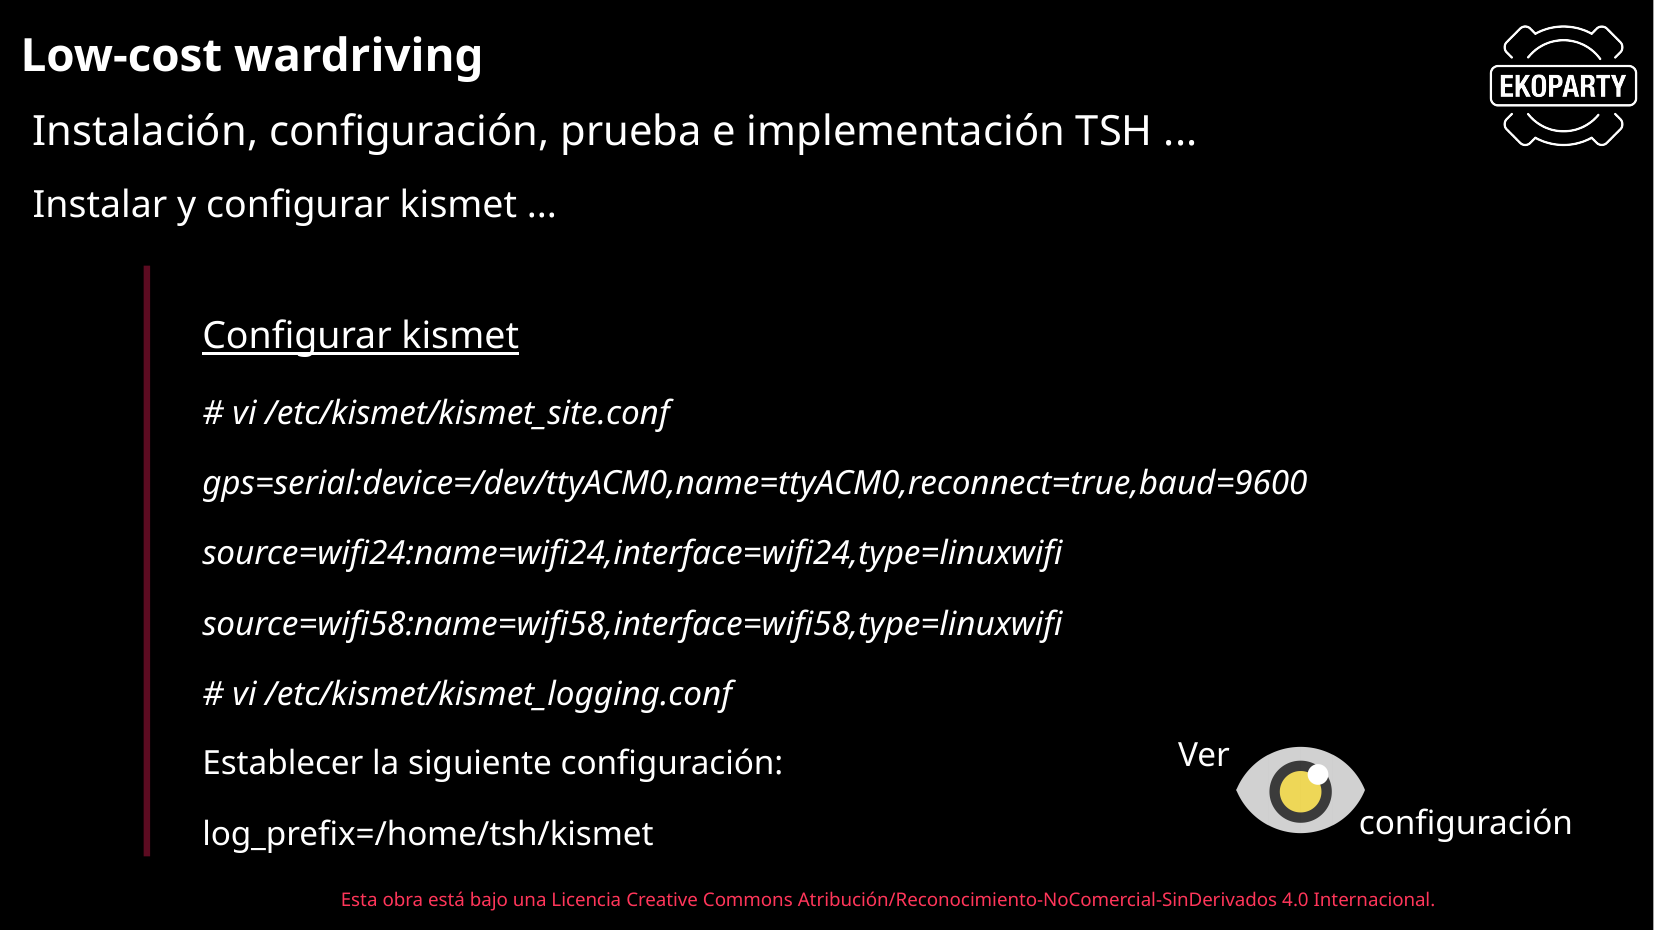

Low-cost wardriving
Instalación, configuración, prueba e implementación TSH ...
Instalar y configurar kismet ...
Configurar kismet
# vi /etc/kismet/kismet_site.conf
gps=serial:device=/dev/ttyACM0,name=ttyACM0,reconnect=true,baud=9600
source=wifi24:name=wifi24,interface=wifi24,type=linuxwifi
source=wifi58:name=wifi58,interface=wifi58,type=linuxwifi
# vi /etc/kismet/kismet_logging.conf
Establecer la siguiente configuración:
log_prefix=/home/tsh/kismet
Ver
configuración
Esta obra está bajo una Licencia Creative Commons Atribución/Reconocimiento-NoComercial-SinDerivados 4.0 Internacional.